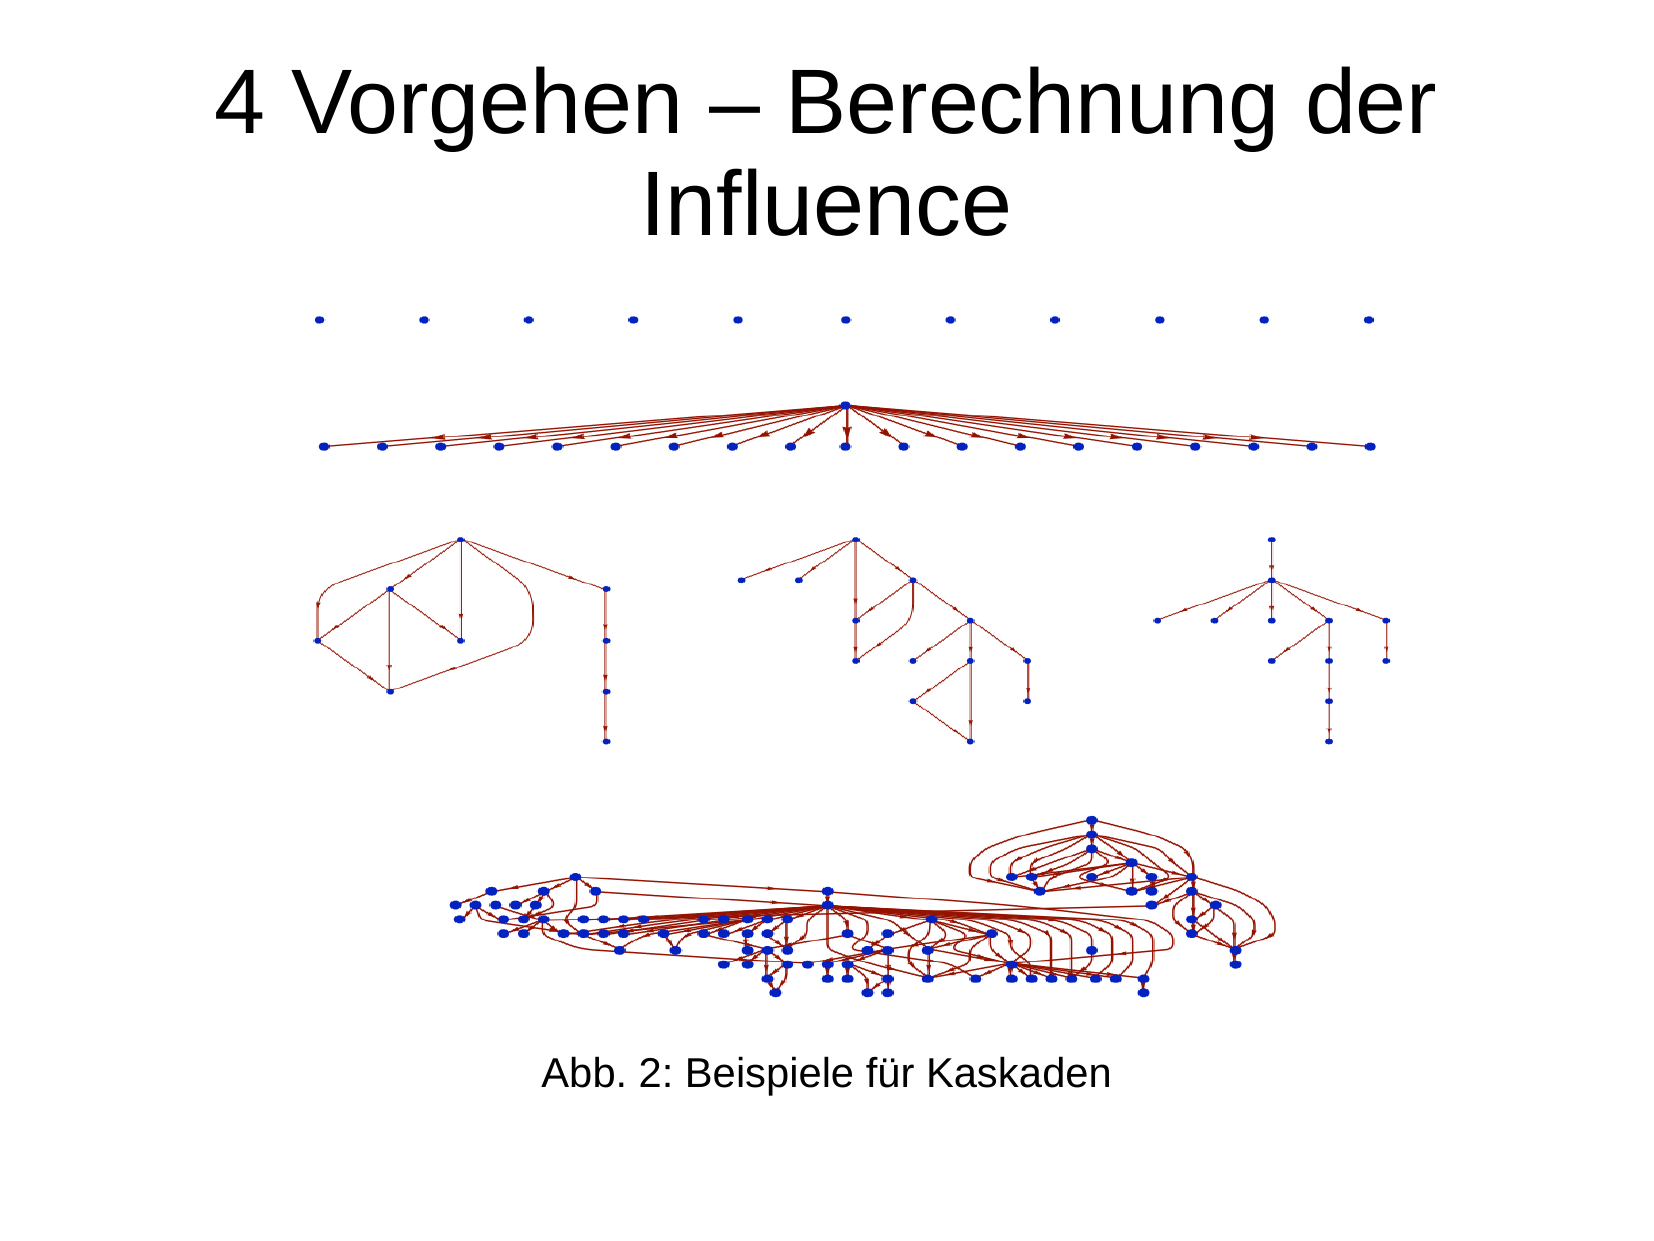

# 4 Vorgehen – Berechnung der Influence
Abb. 2: Beispiele für Kaskaden